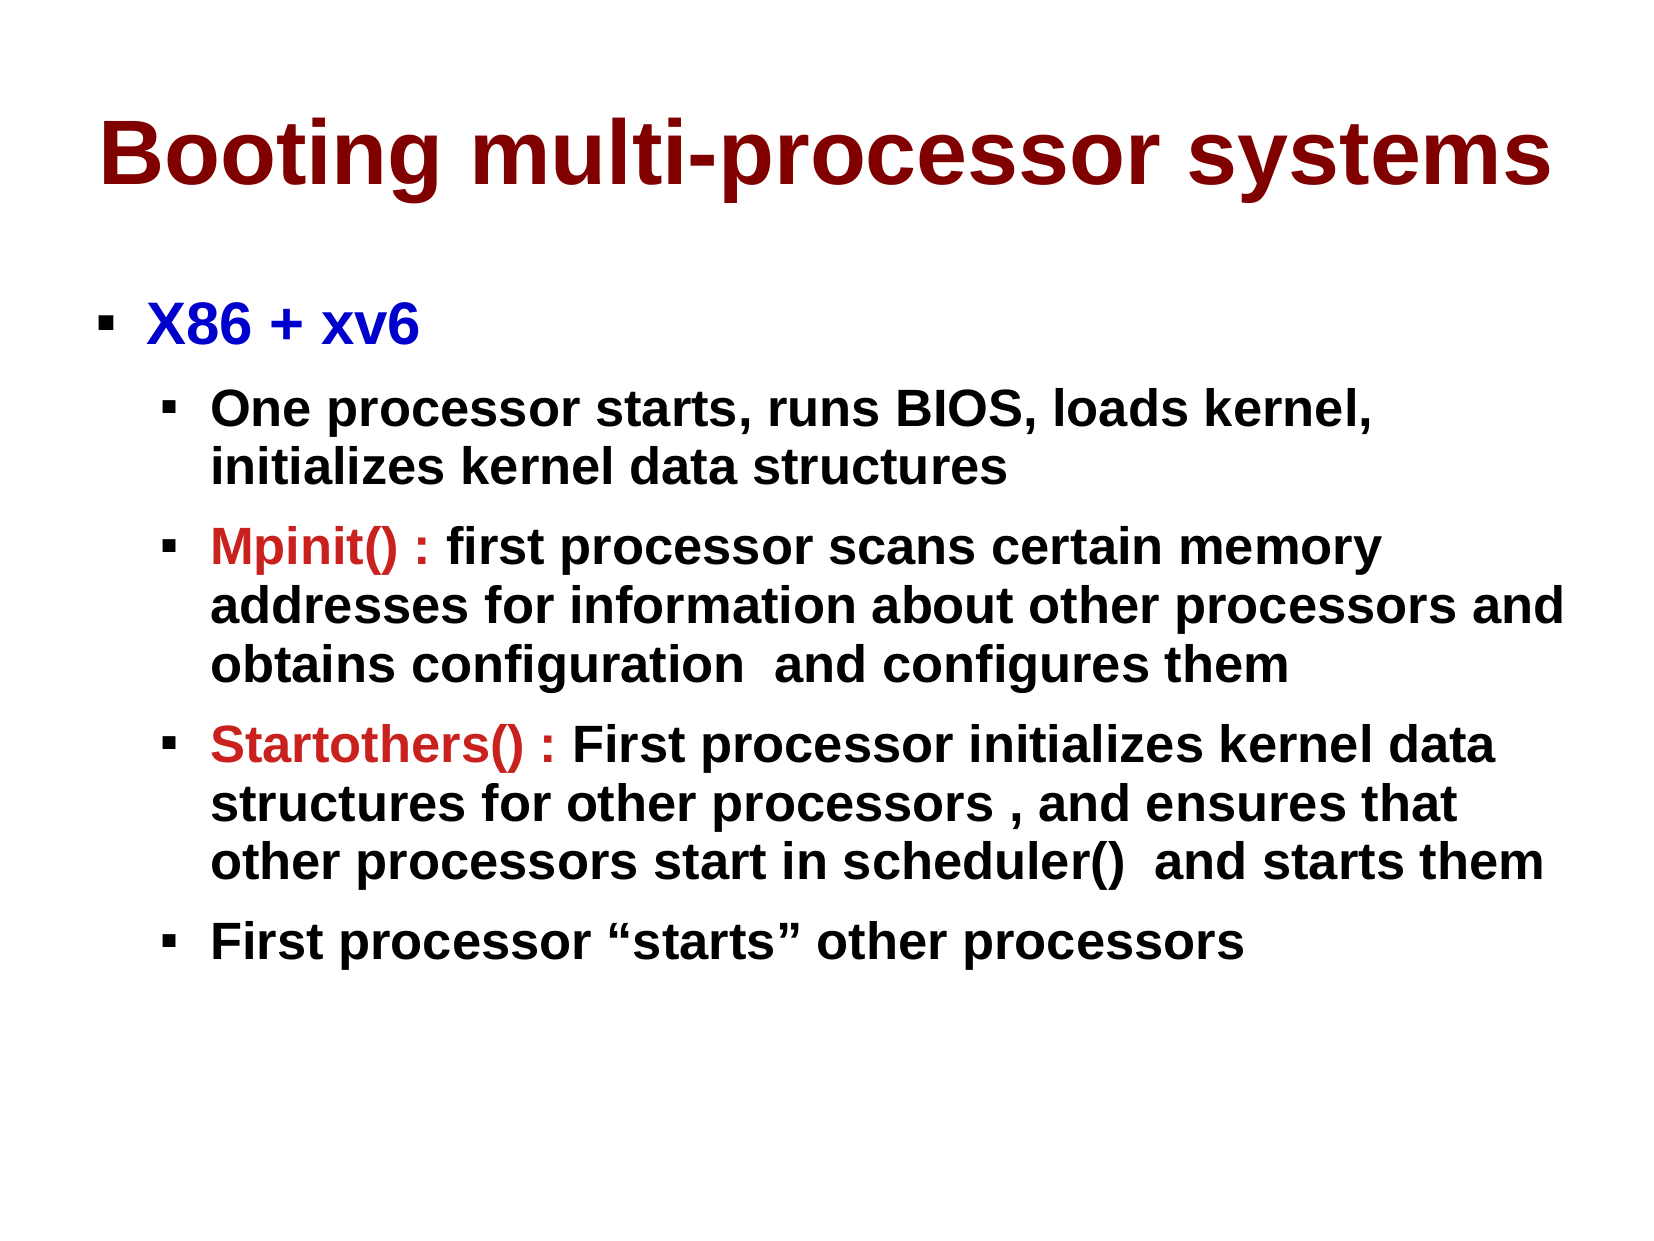

# Booting multi-processor systems
X86 + xv6
One processor starts, runs BIOS, loads kernel, initializes kernel data structures
Mpinit() : first processor scans certain memory addresses for information about other processors and obtains configuration and configures them
Startothers() : First processor initializes kernel data structures for other processors , and ensures that other processors start in scheduler() and starts them
First processor “starts” other processors